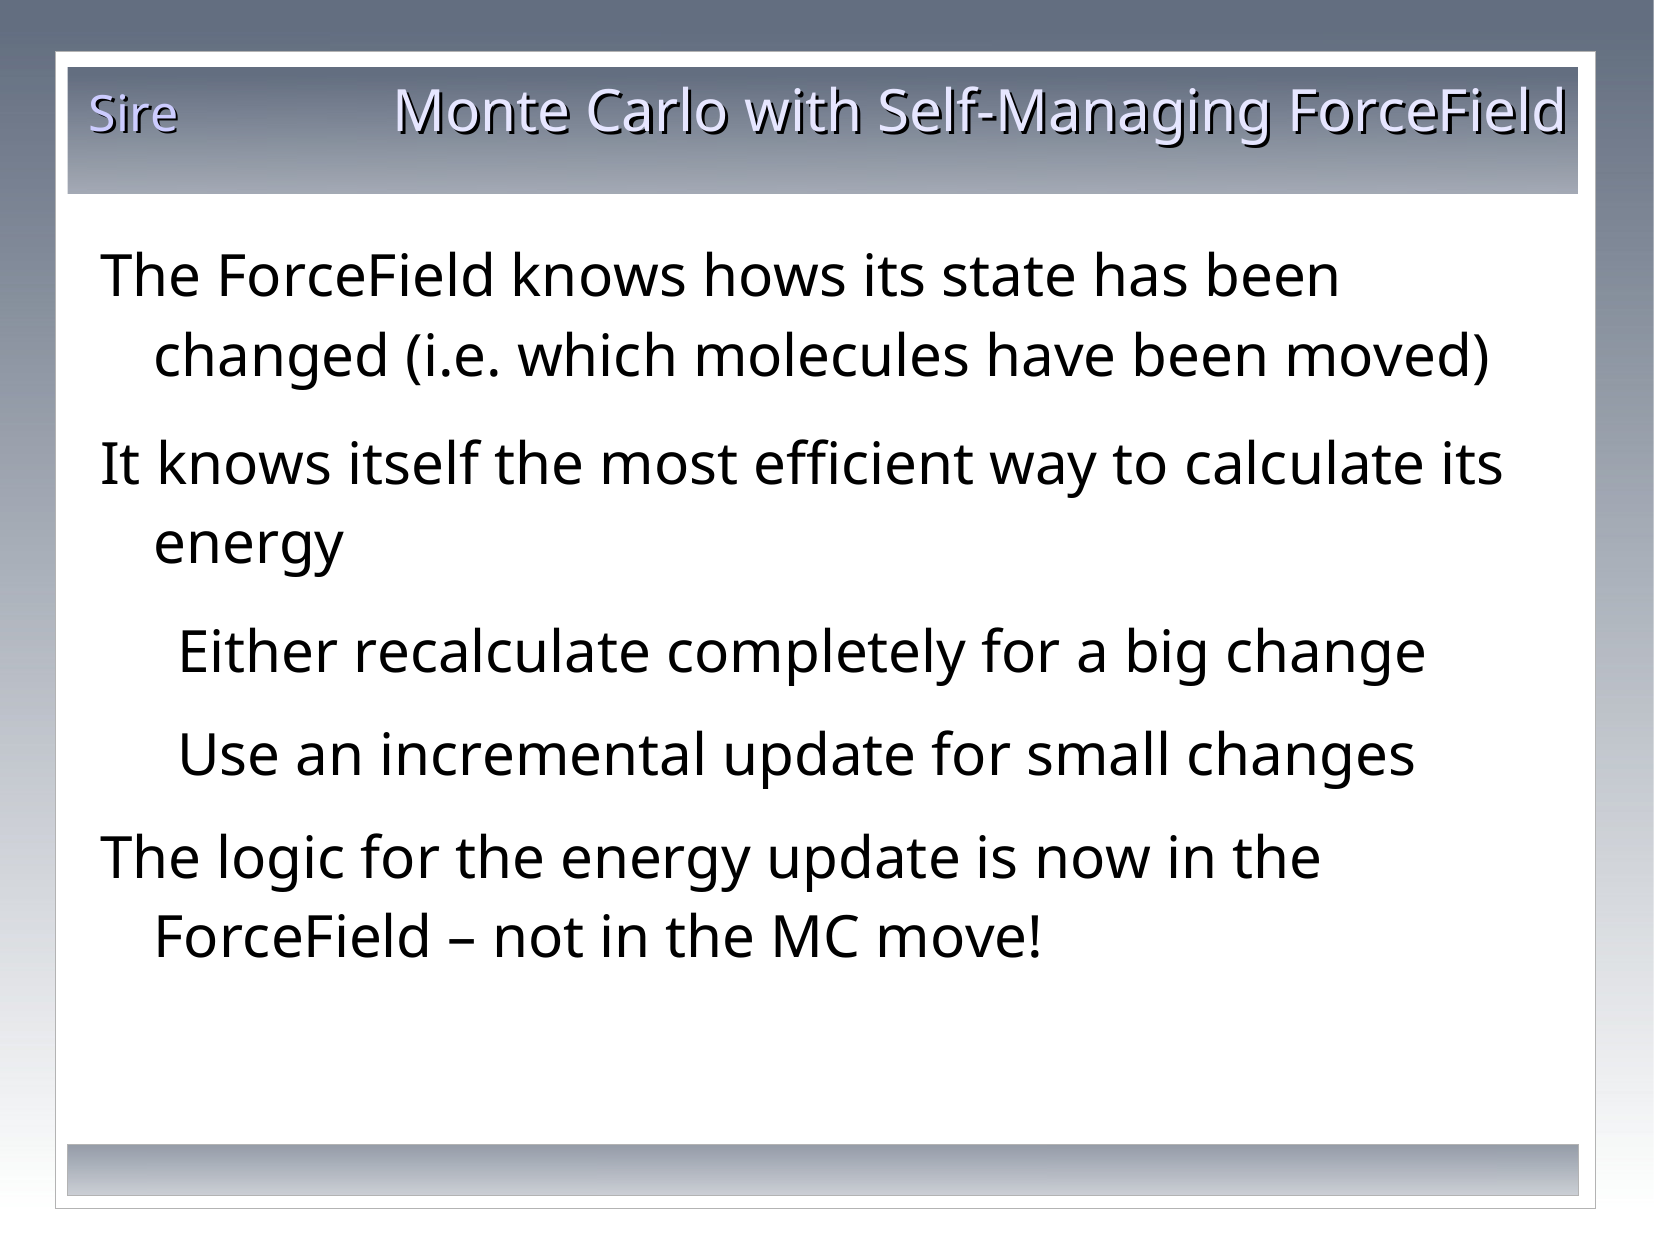

# Monte Carlo with Self-Managing ForceField
The ForceField knows hows its state has been changed (i.e. which molecules have been moved)
It knows itself the most efficient way to calculate its energy
Either recalculate completely for a big change
Use an incremental update for small changes
The logic for the energy update is now in the ForceField – not in the MC move!